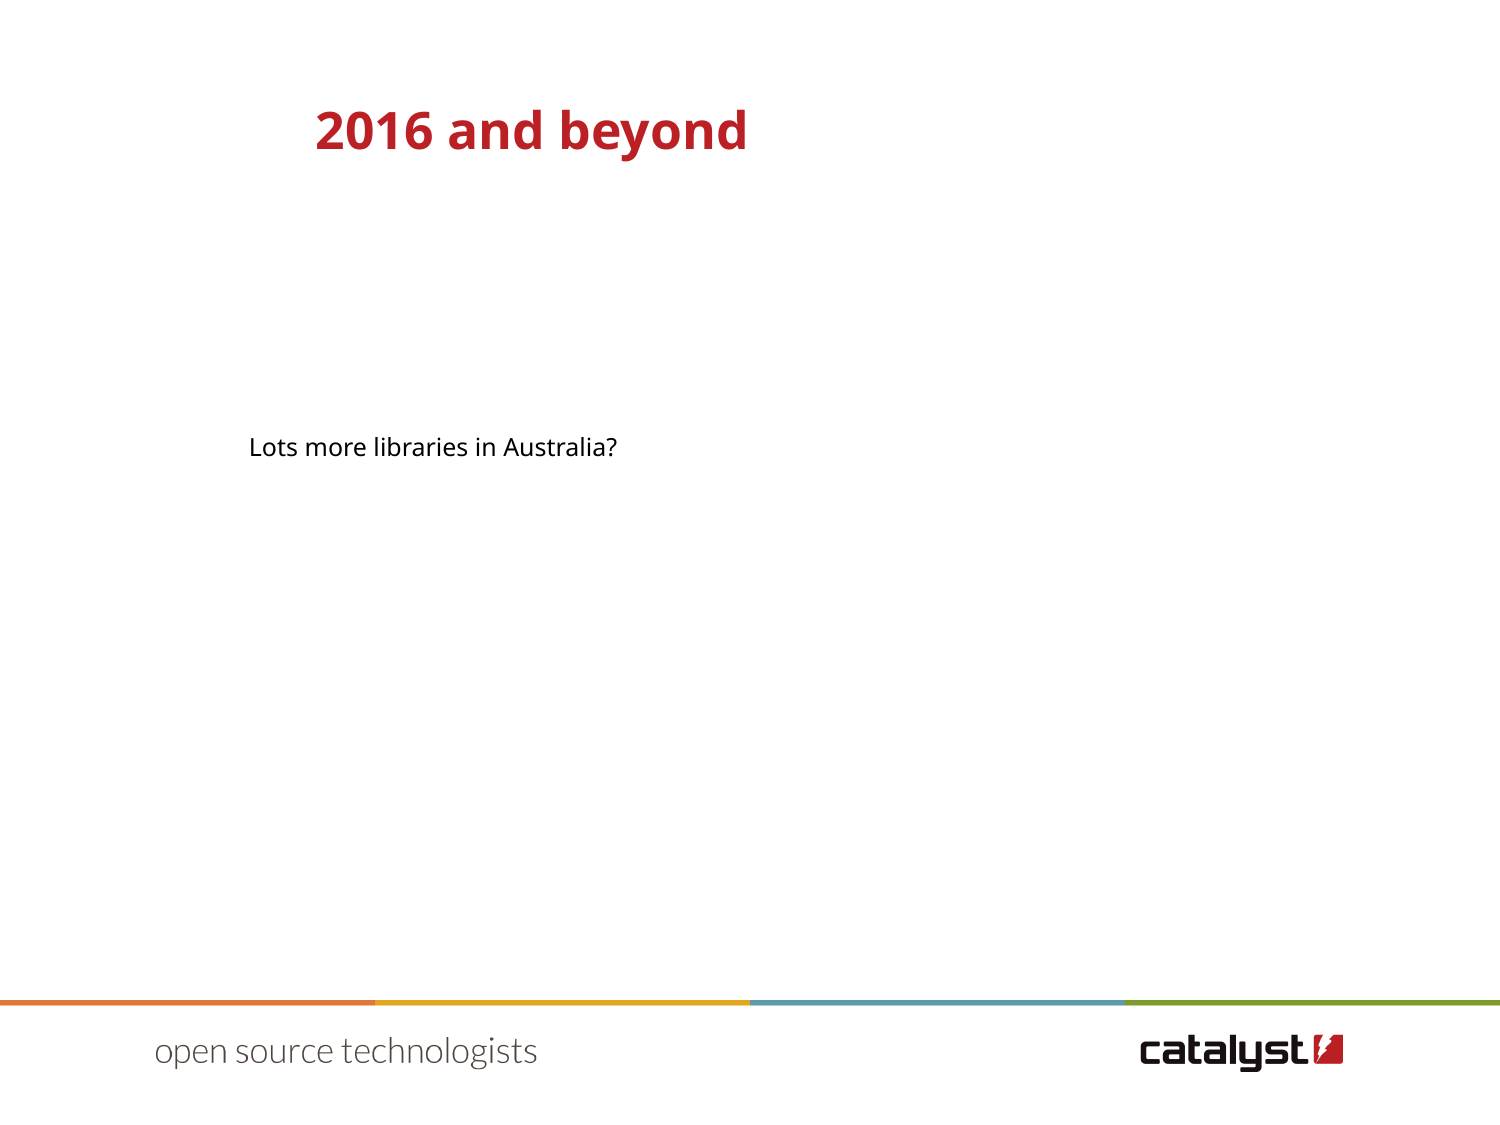

# 2016 and beyond
Lots more libraries in Australia?